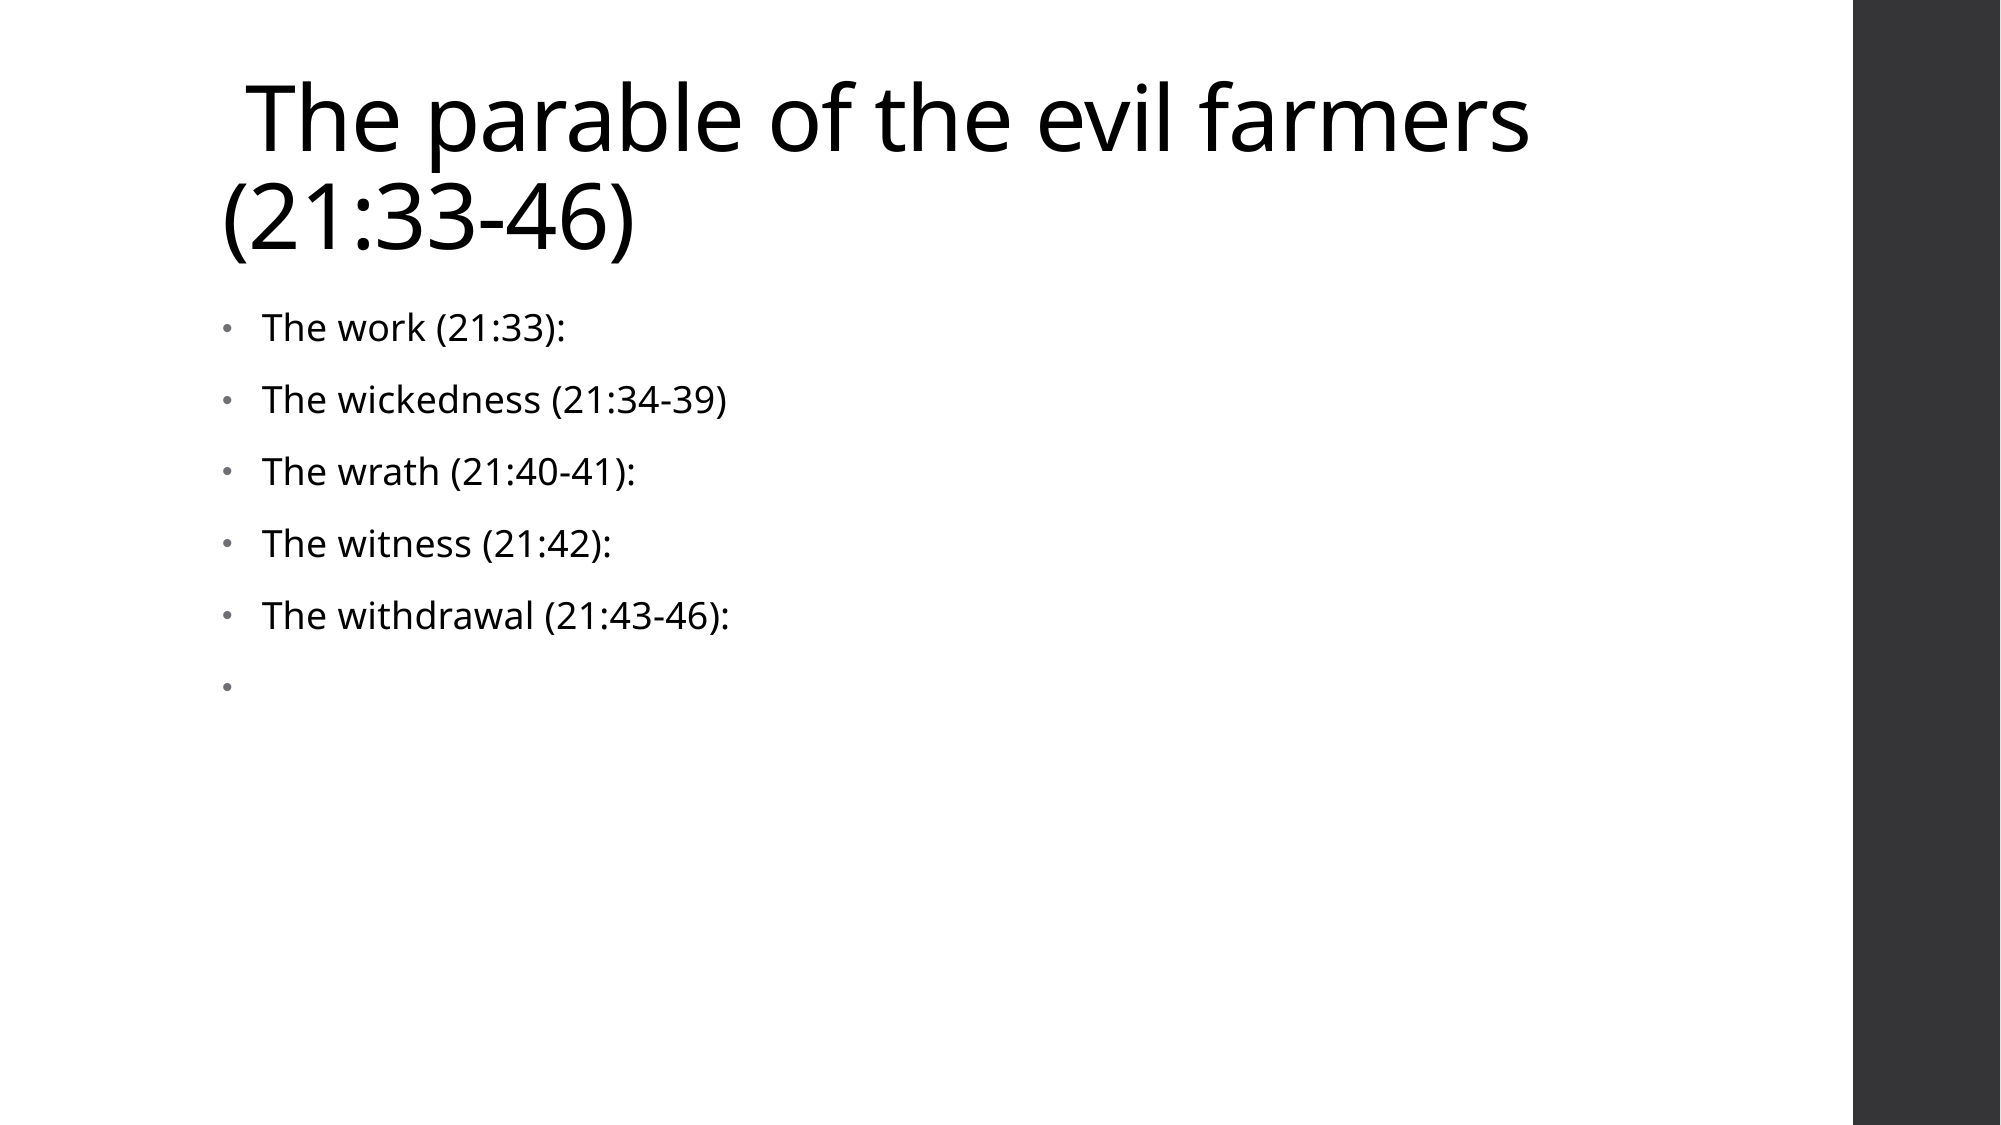

# The parable of the evil farmers (21:33-46)
 The work (21:33):
 The wickedness (21:34-39)
 The wrath (21:40-41):
 The witness (21:42):
 The withdrawal (21:43-46):